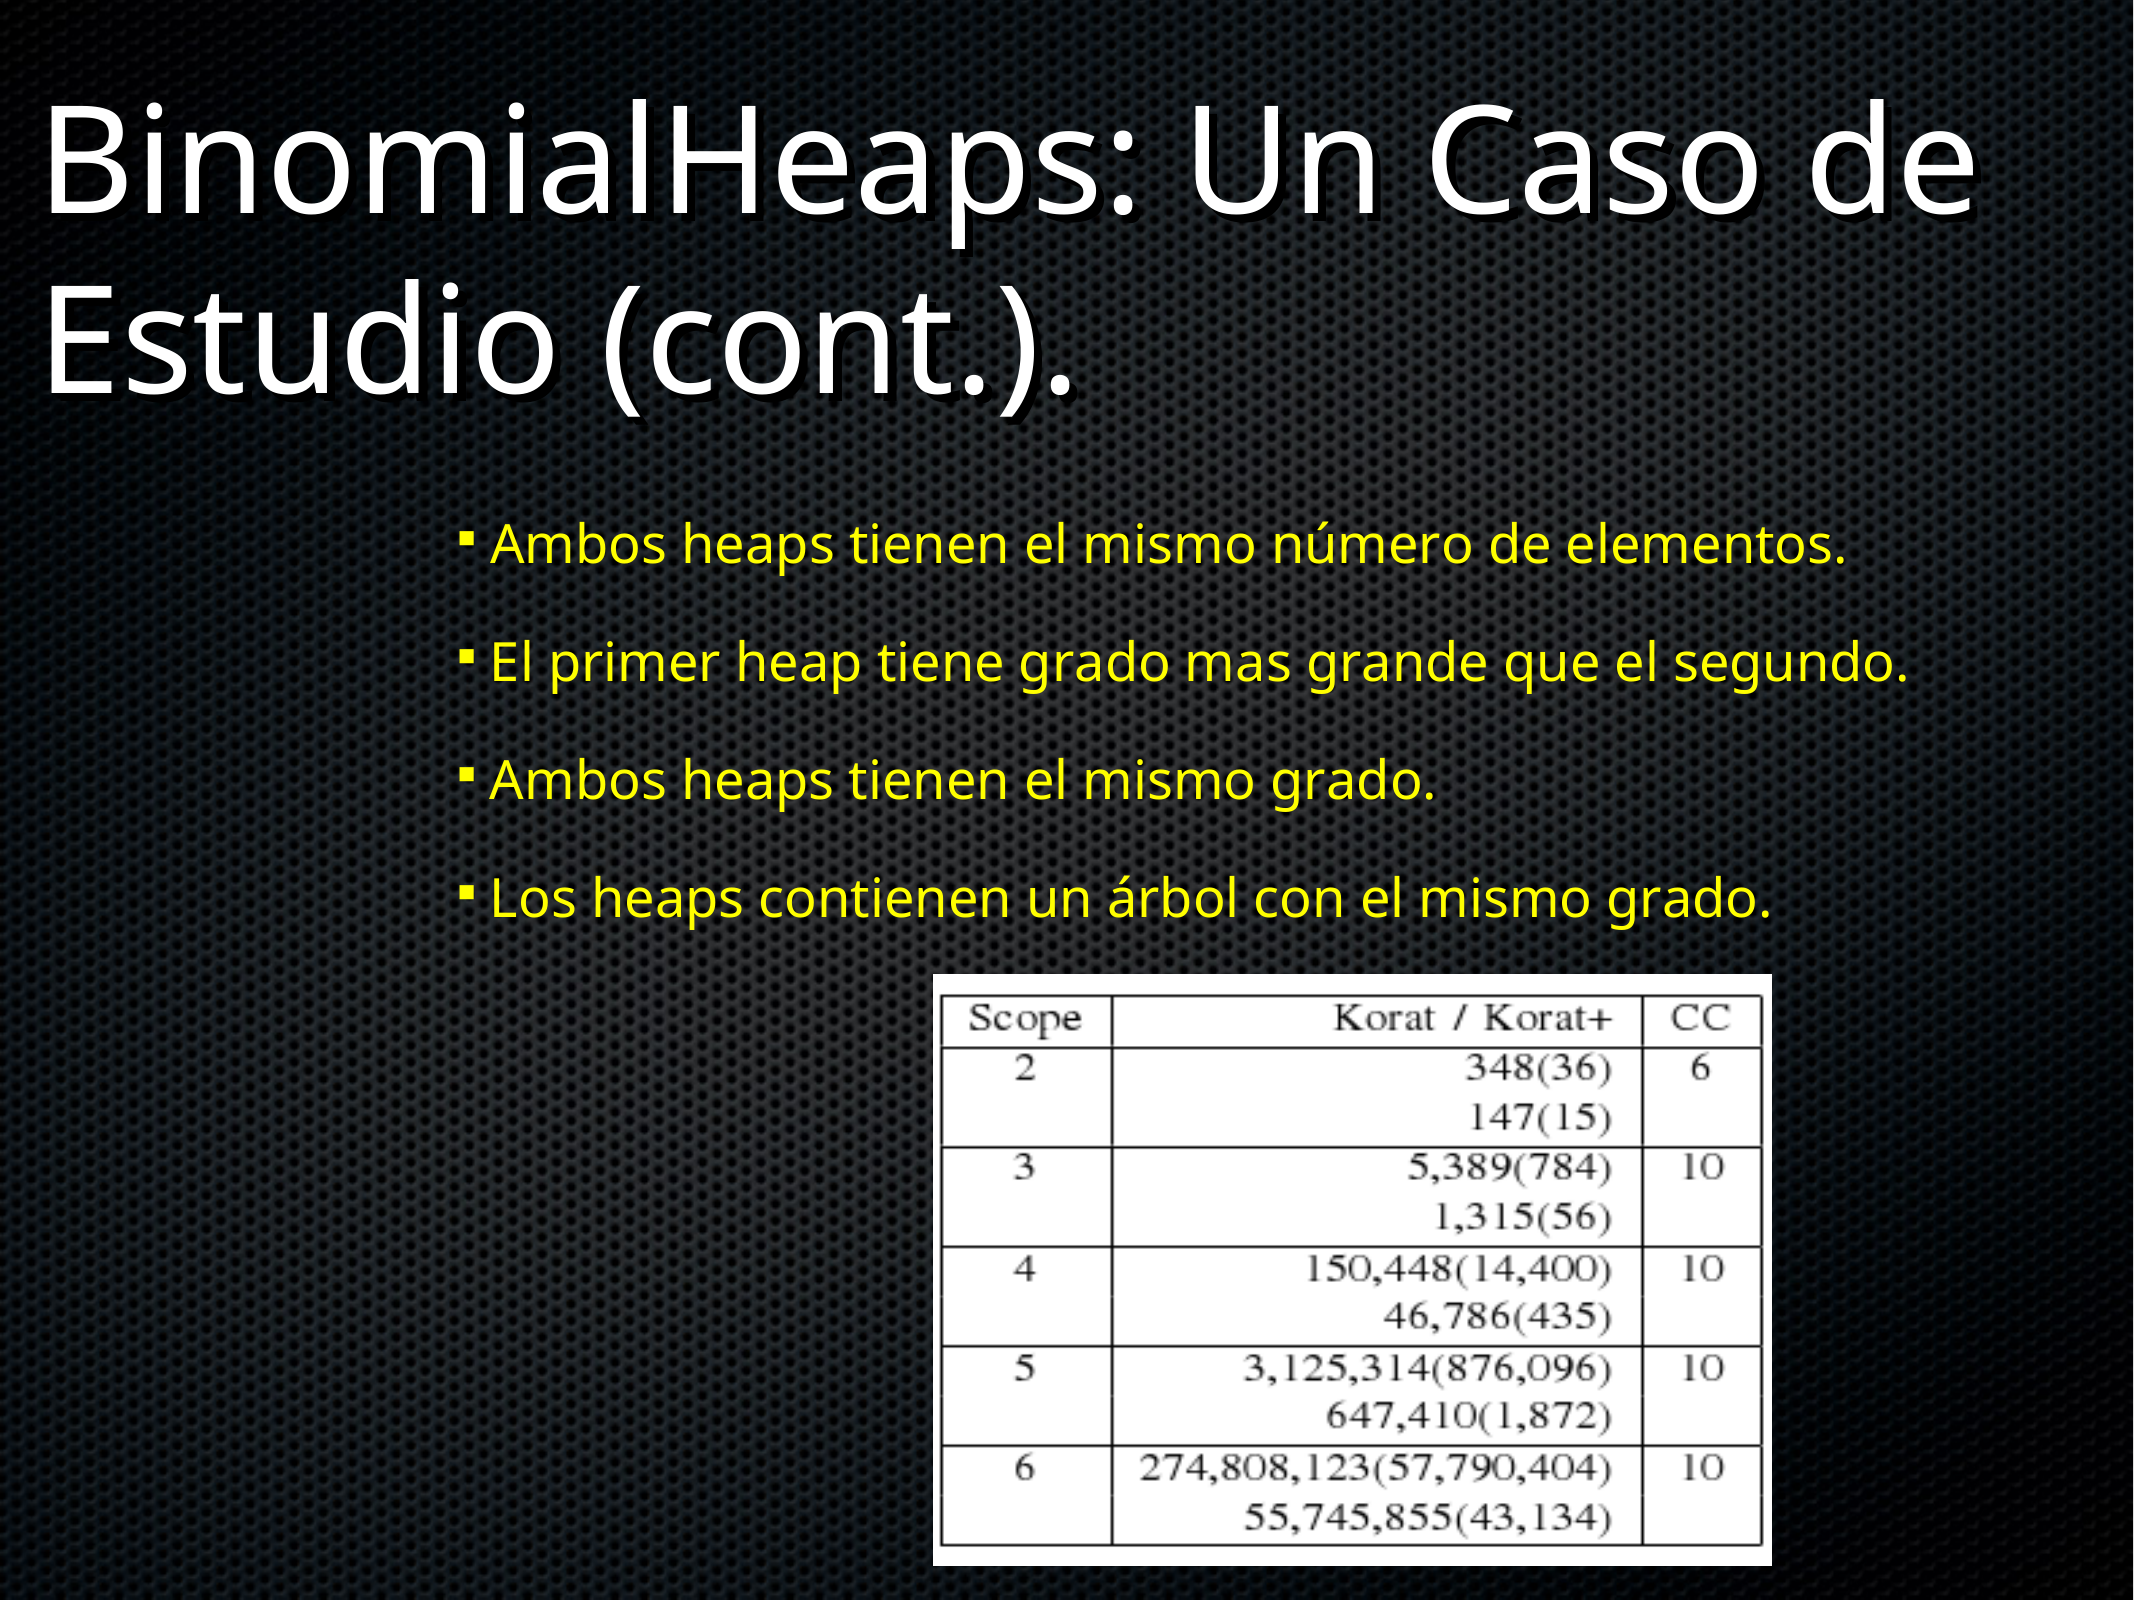

# BinomialHeaps: Un Caso de Estudio (cont.).
 Ambos heaps tienen el mismo número de elementos.
 El primer heap tiene grado mas grande que el segundo.
 Ambos heaps tienen el mismo grado.
 Los heaps contienen un árbol con el mismo grado.